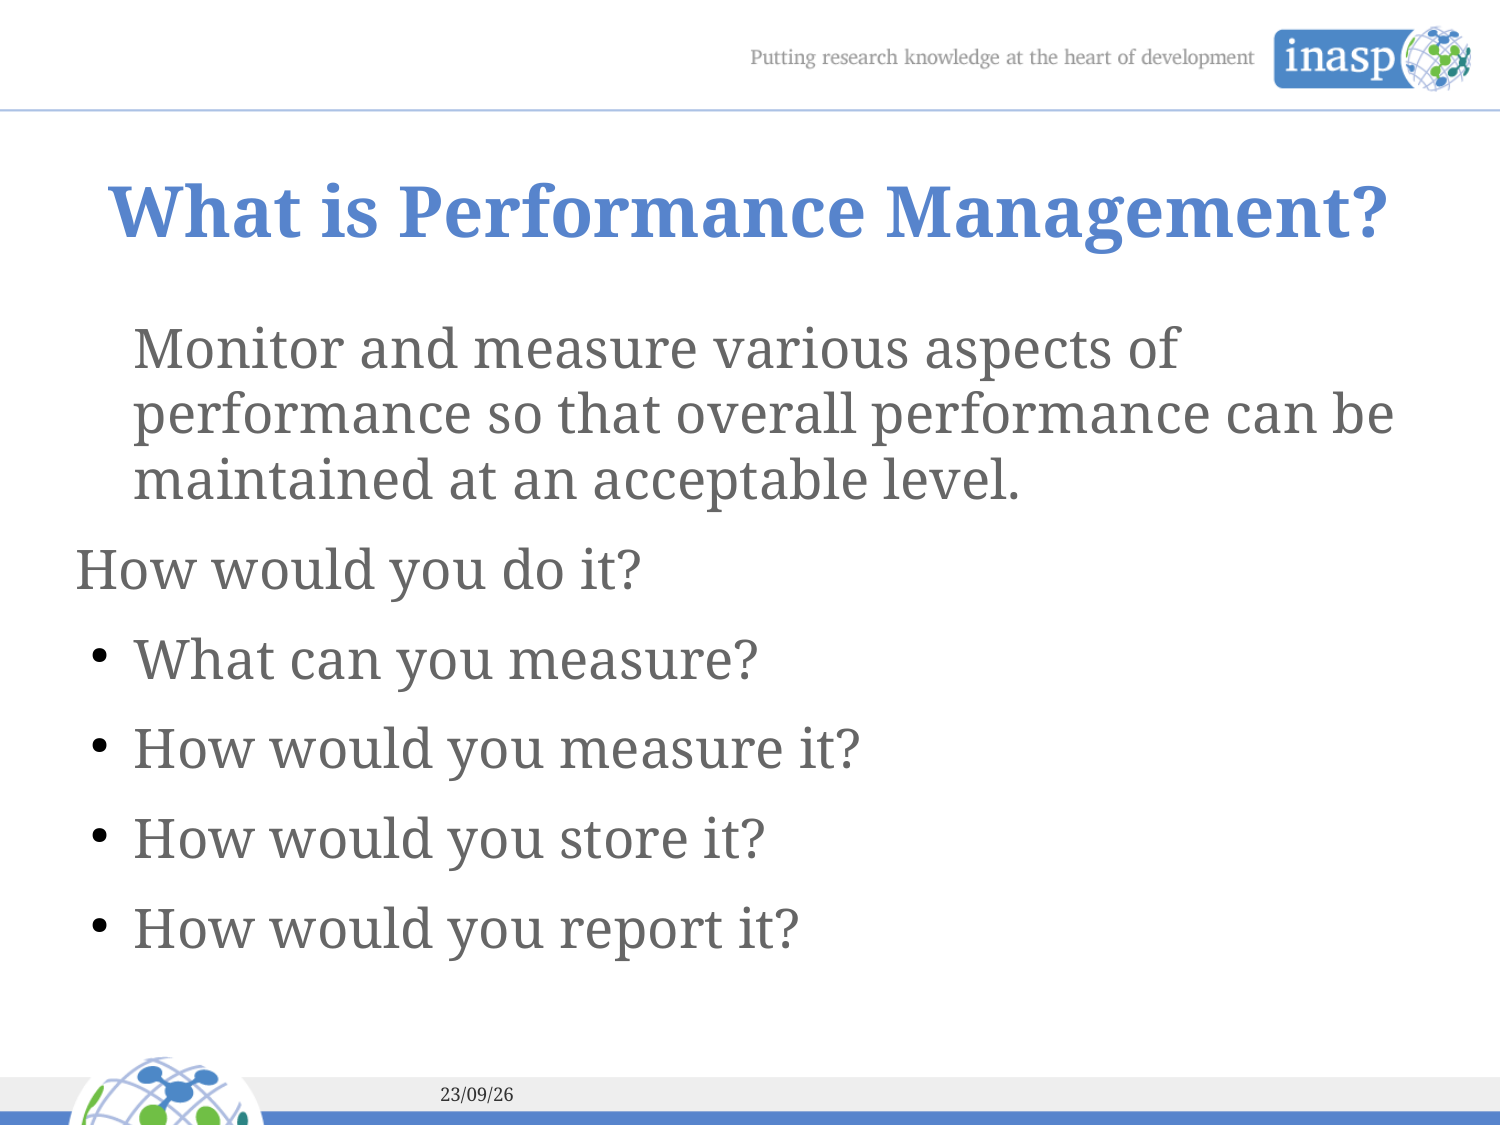

# What is Performance Management?
Monitor and measure various aspects of performance so that overall performance can be maintained at an acceptable level.
How would you do it?
What can you measure?
How would you measure it?
How would you store it?
How would you report it?